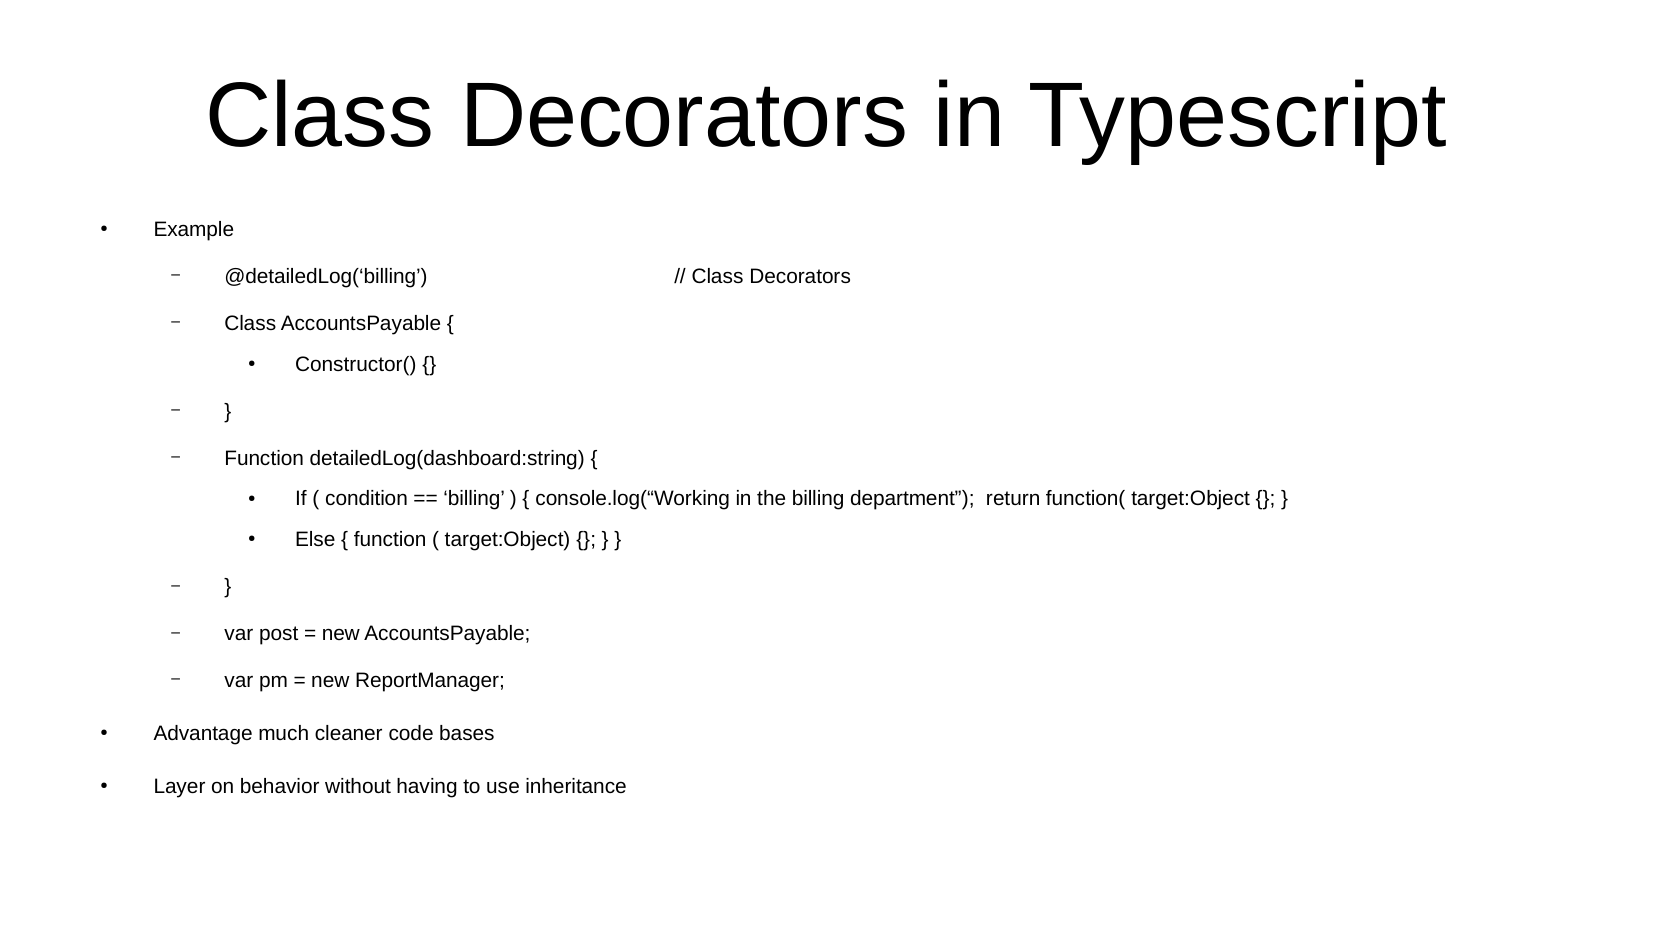

# Class Decorators in Typescript
Example
@detailedLog(‘billing’) 			// Class Decorators
Class AccountsPayable {
Constructor() {}
}
Function detailedLog(dashboard:string) {
If ( condition == ‘billing’ ) { console.log(“Working in the billing department”); return function( target:Object {}; }
Else { function ( target:Object) {}; } }
}
var post = new AccountsPayable;
var pm = new ReportManager;
Advantage much cleaner code bases
Layer on behavior without having to use inheritance